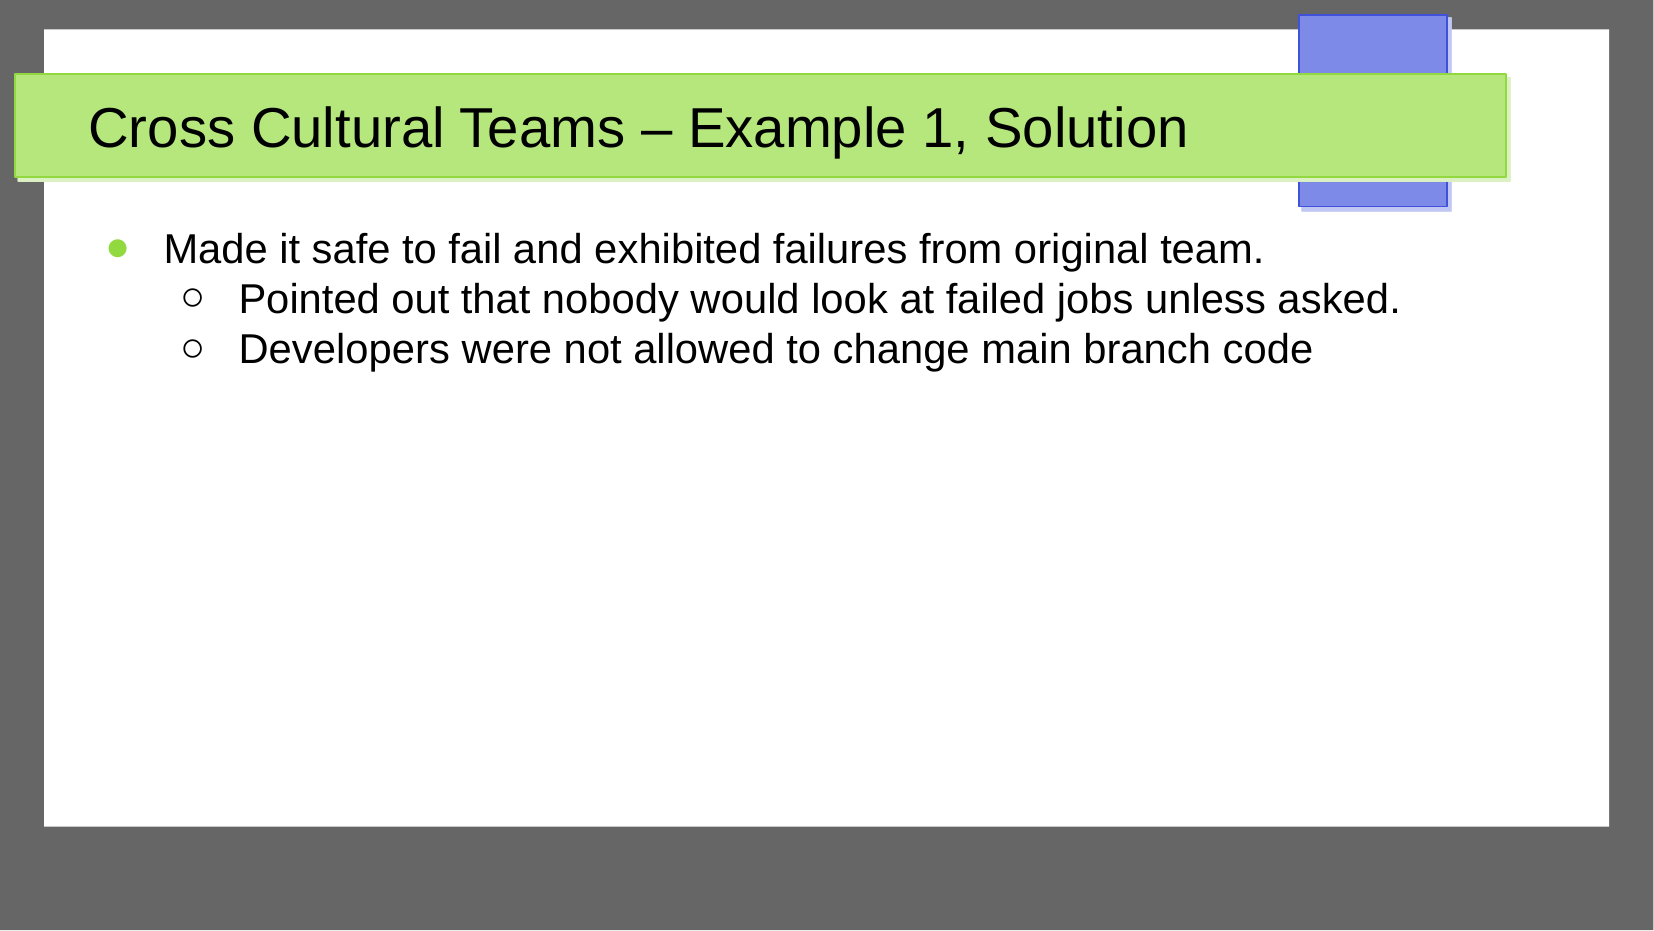

Cross Cultural Teams – Example 1, Solution
Made it safe to fail and exhibited failures from original team.
Pointed out that nobody would look at failed jobs unless asked.
Developers were not allowed to change main branch code